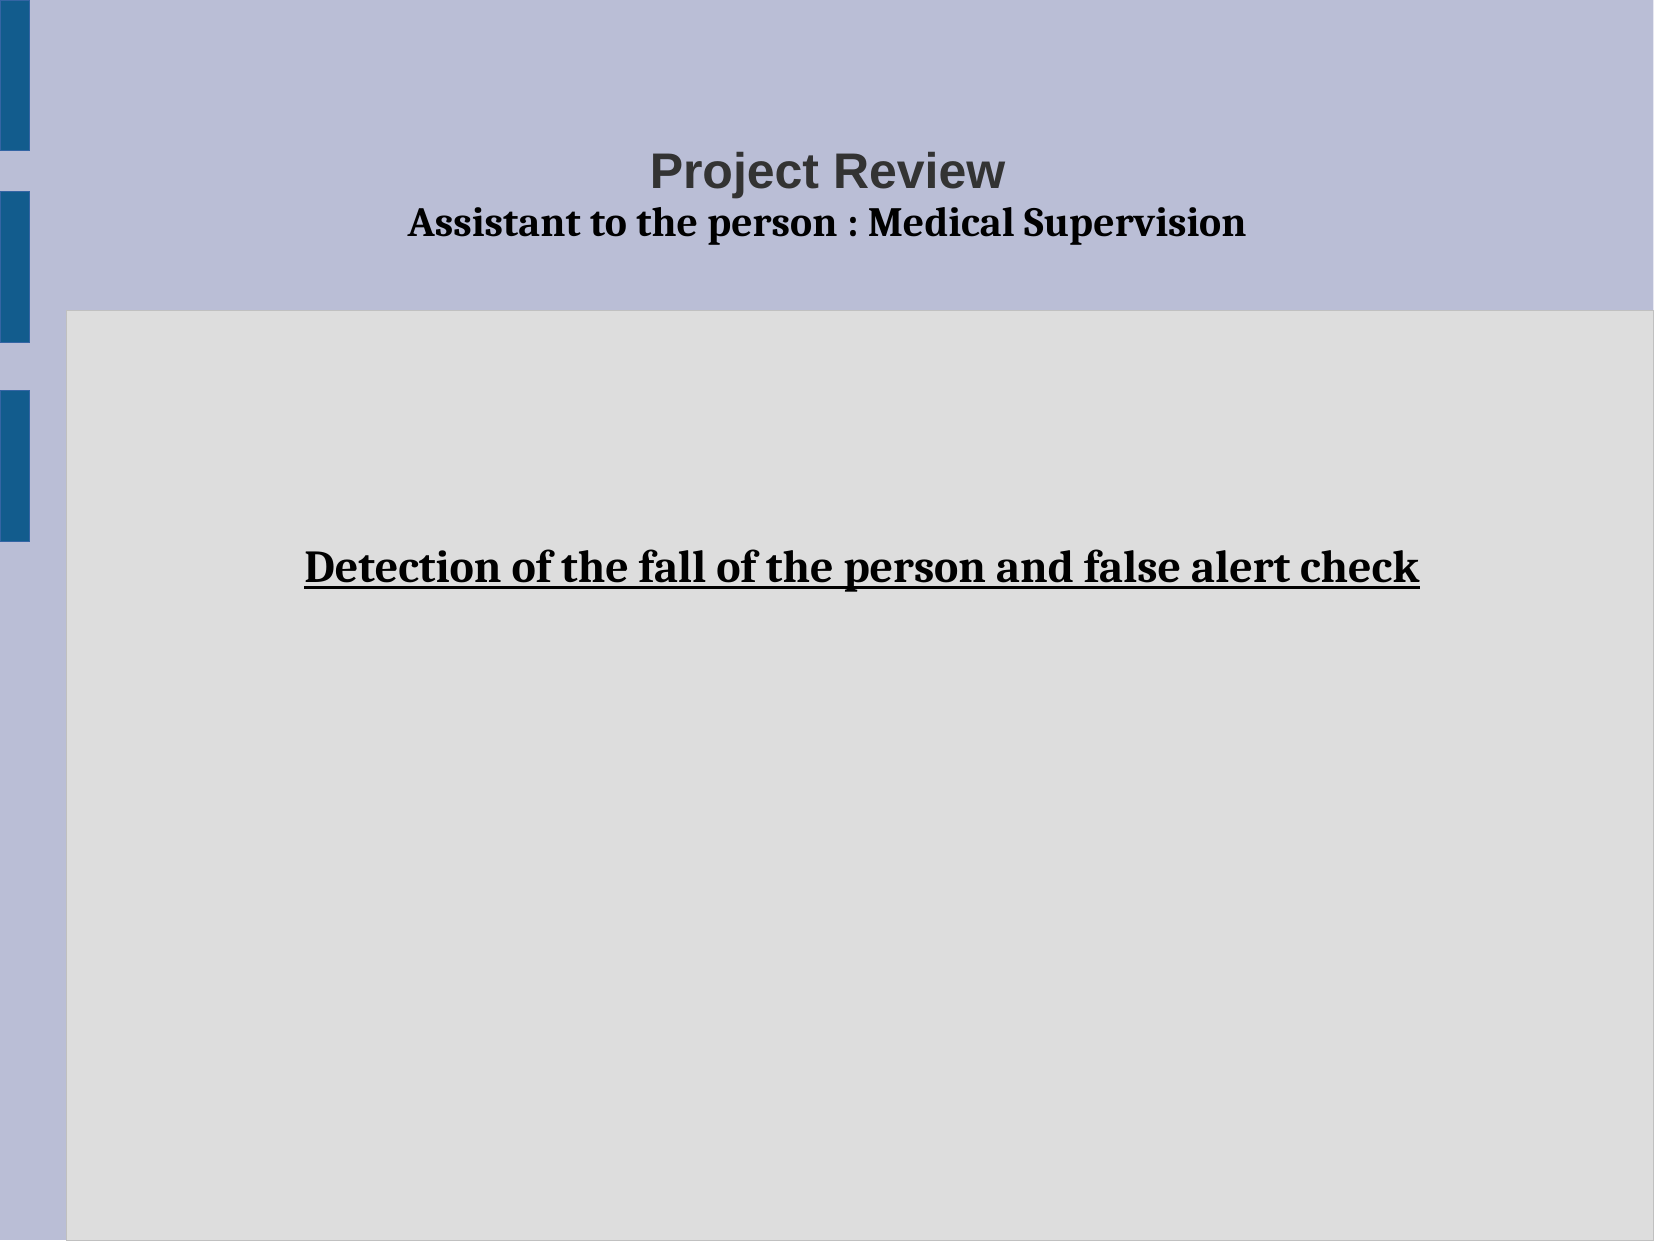

# Project Review Assistant to the person : Medical Supervision
Detection of the fall of the person and false alert check